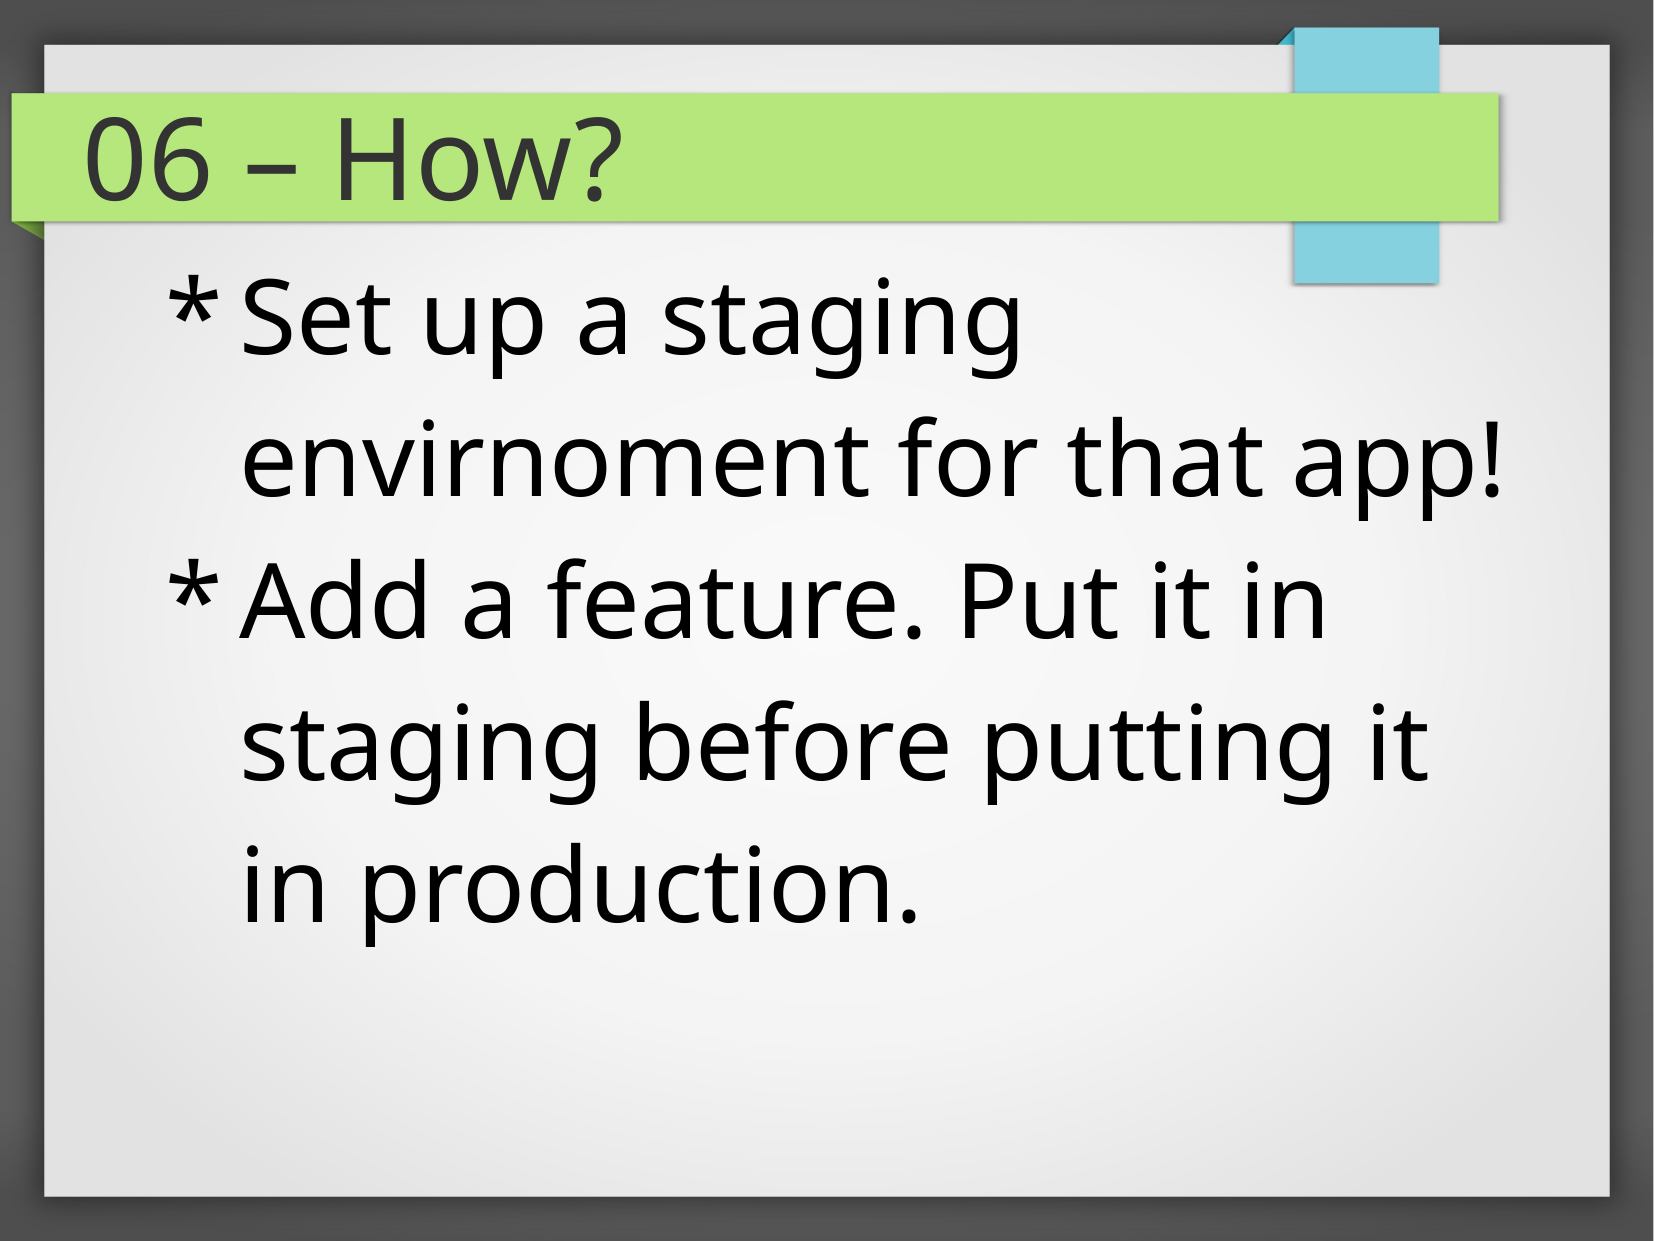

# 06 – How?
*	Set up a staging
	envirnoment for that app!
*	Add a feature. Put it in
	staging before putting it
	in production.